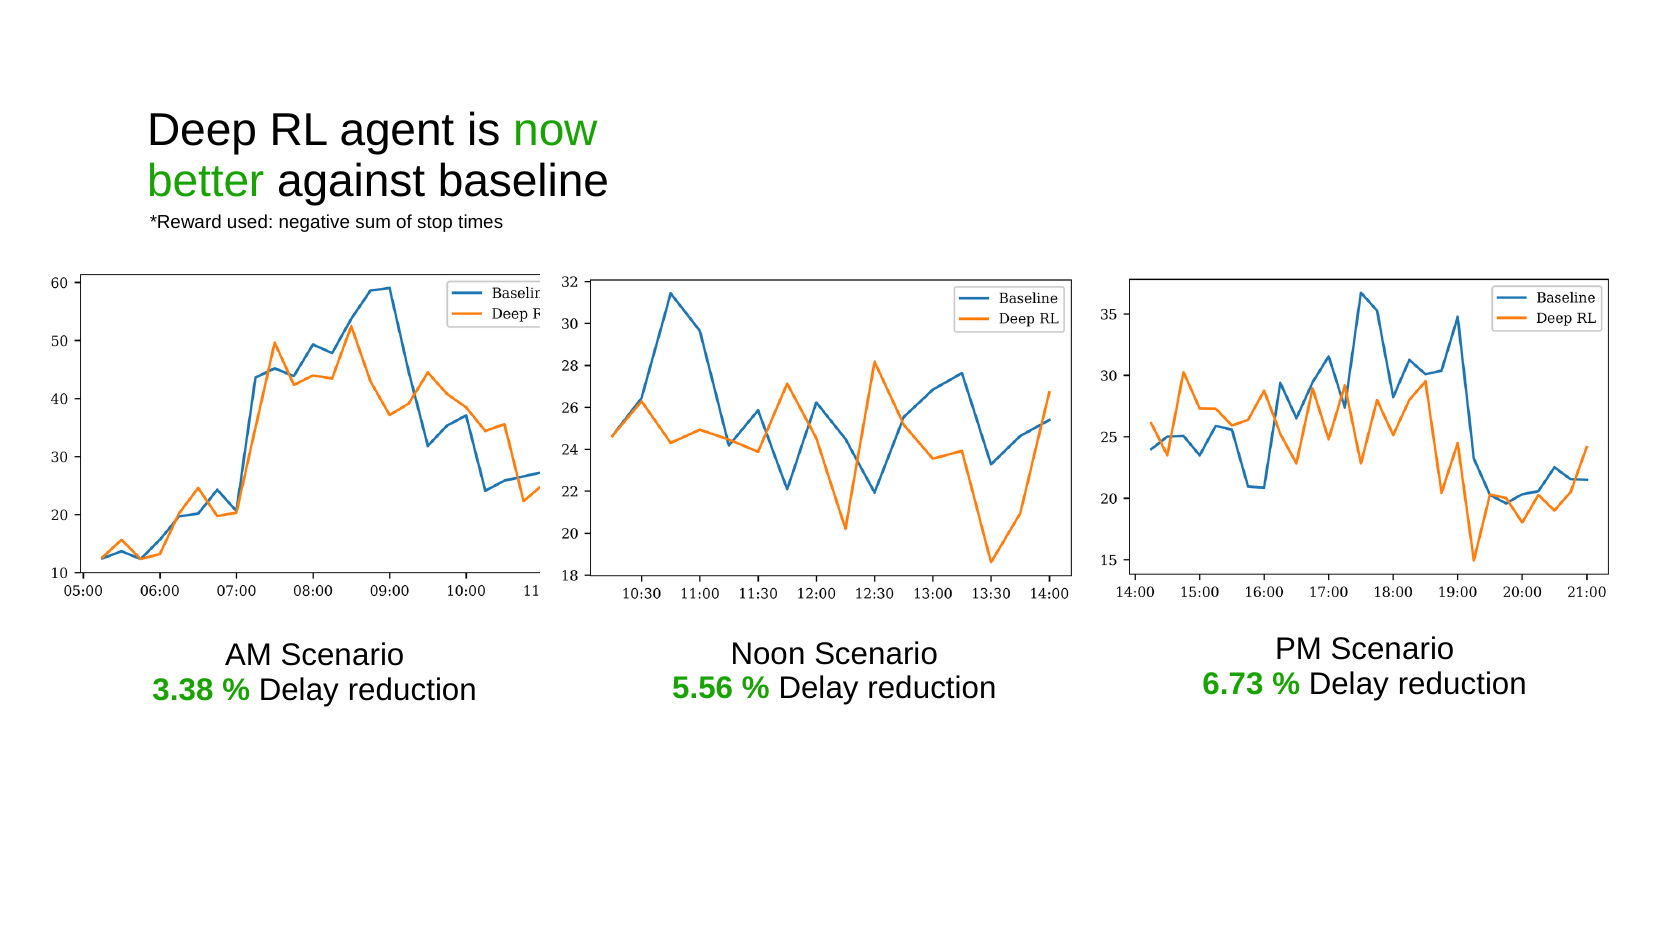

# Deep RL agent is now better against baseline
*Reward used: negative sum of stop times
PM Scenario
6.73 % Delay reduction
Noon Scenario
5.56 % Delay reduction
AM Scenario
3.38 % Delay reduction